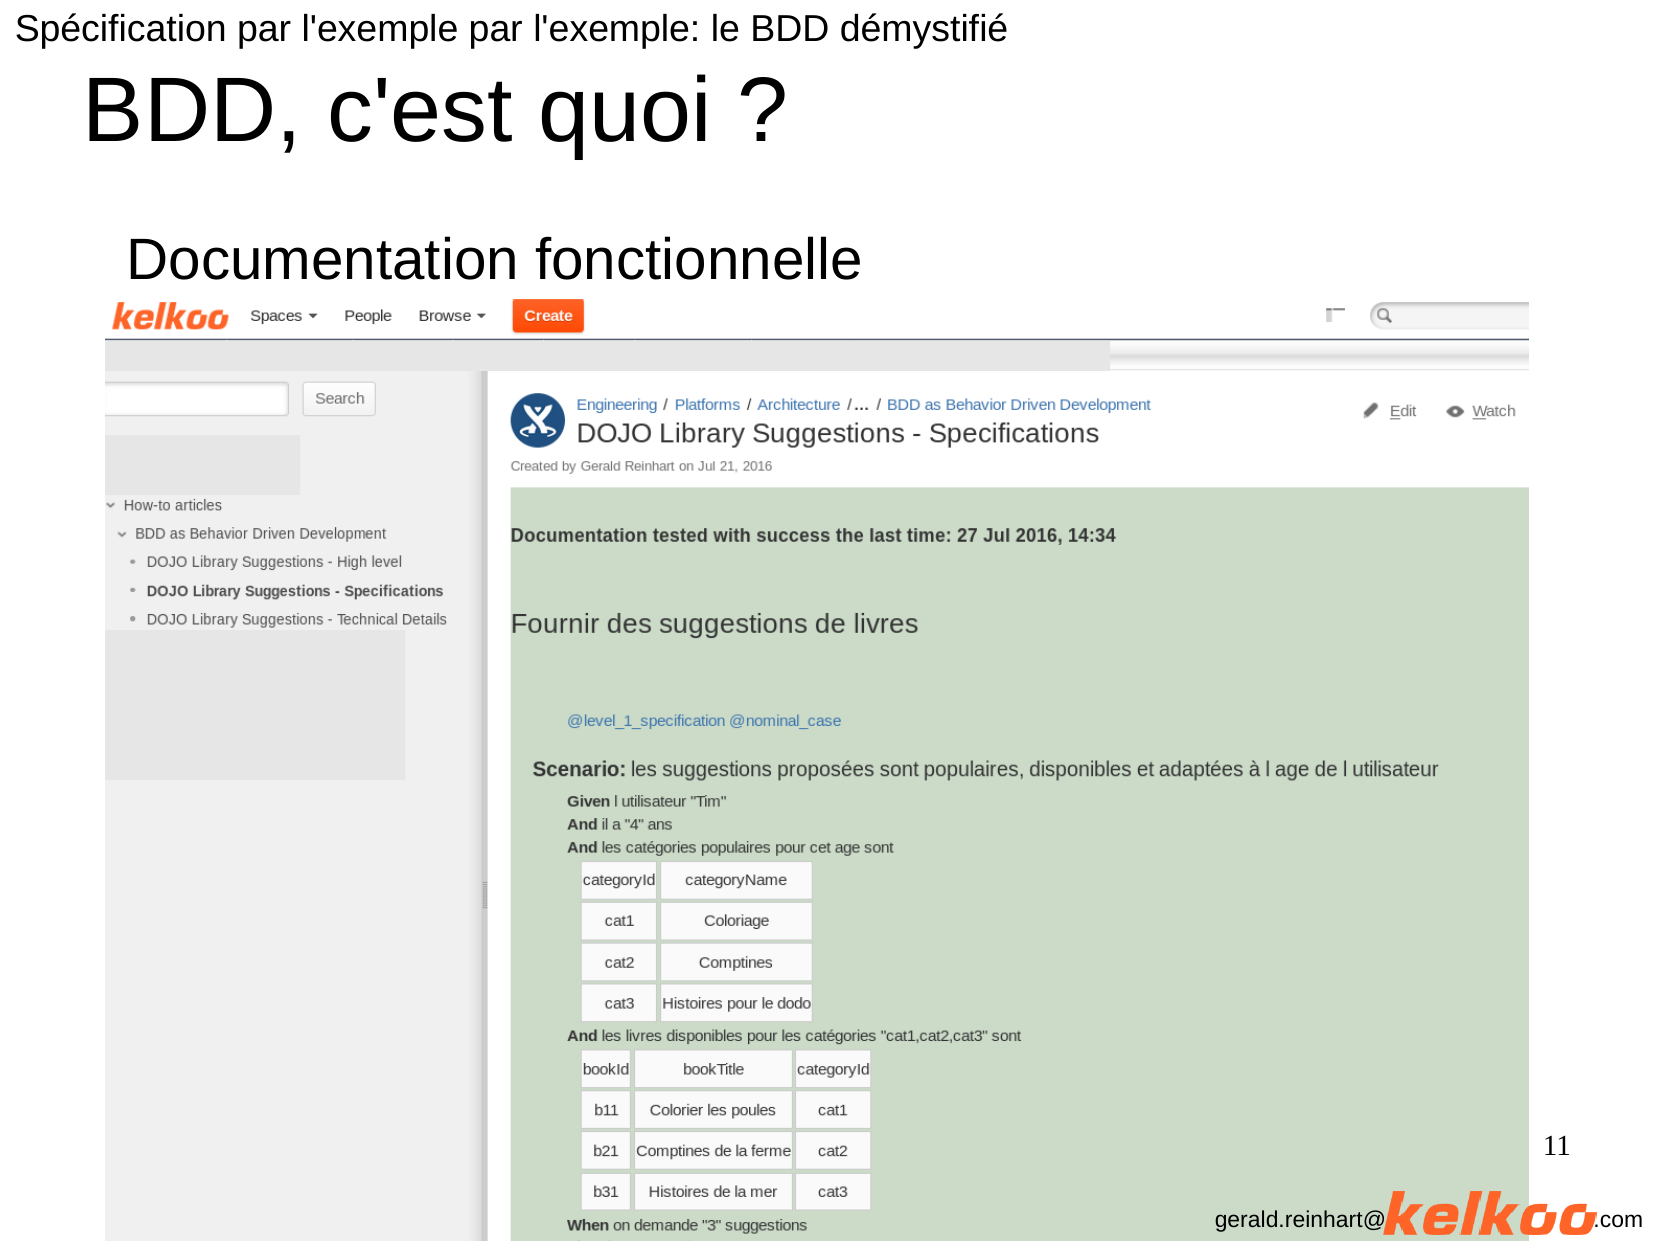

Spécification par l'exemple par l'exemple: le BDD démystifié
BDD, c'est quoi ?
Documentation fonctionnelle
11
 gerald.reinhart@ .com